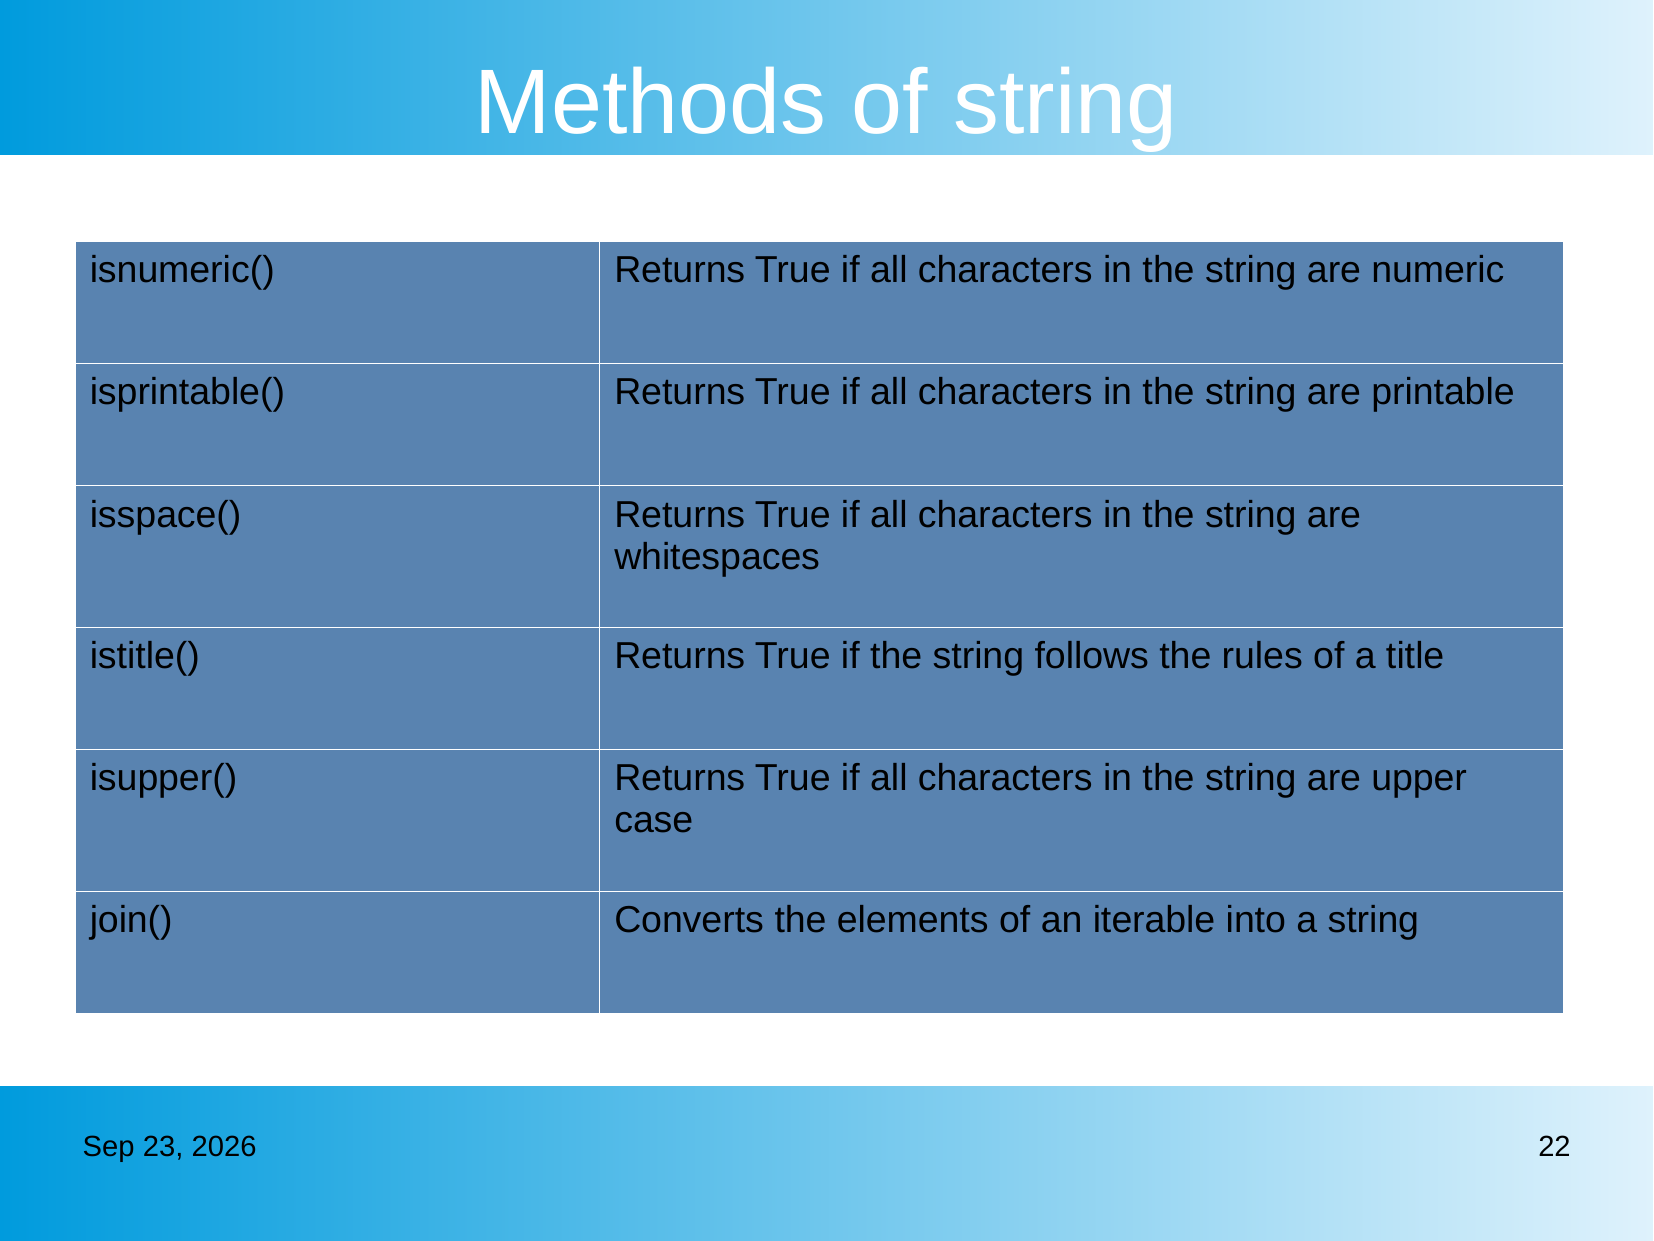

# Methods of string
| isnumeric() | Returns True if all characters in the string are numeric |
| --- | --- |
| isprintable() | Returns True if all characters in the string are printable |
| isspace() | Returns True if all characters in the string are whitespaces |
| istitle() | Returns True if the string follows the rules of a title |
| isupper() | Returns True if all characters in the string are upper case |
| join() | Converts the elements of an iterable into a string |
22